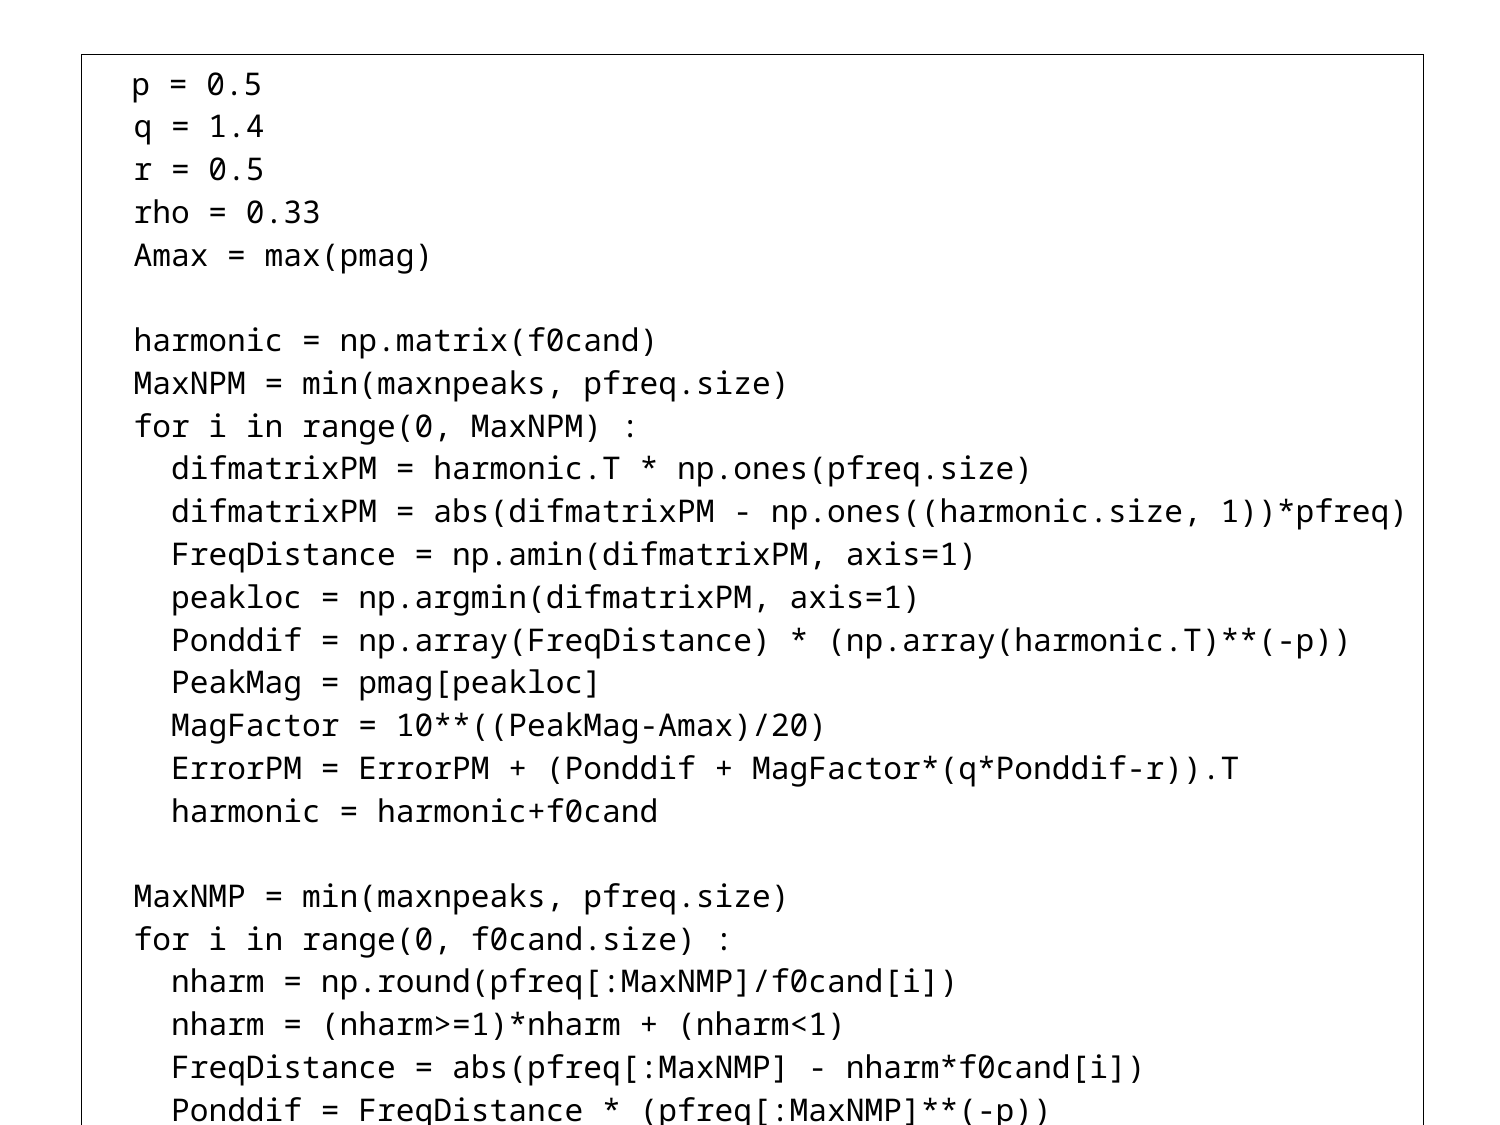

p = 0.5
 q = 1.4
 r = 0.5
 rho = 0.33
 Amax = max(pmag)
 harmonic = np.matrix(f0cand)
 MaxNPM = min(maxnpeaks, pfreq.size)
 for i in range(0, MaxNPM) :
 difmatrixPM = harmonic.T * np.ones(pfreq.size)
 difmatrixPM = abs(difmatrixPM - np.ones((harmonic.size, 1))*pfreq)
 FreqDistance = np.amin(difmatrixPM, axis=1)
 peakloc = np.argmin(difmatrixPM, axis=1)
 Ponddif = np.array(FreqDistance) * (np.array(harmonic.T)**(-p))
 PeakMag = pmag[peakloc]
 MagFactor = 10**((PeakMag-Amax)/20)
 ErrorPM = ErrorPM + (Ponddif + MagFactor*(q*Ponddif-r)).T
 harmonic = harmonic+f0cand
 MaxNMP = min(maxnpeaks, pfreq.size)
 for i in range(0, f0cand.size) :
 nharm = np.round(pfreq[:MaxNMP]/f0cand[i])
 nharm = (nharm>=1)*nharm + (nharm<1)
 FreqDistance = abs(pfreq[:MaxNMP] - nharm*f0cand[i])
 Ponddif = FreqDistance * (pfreq[:MaxNMP]**(-p))
 PeakMag = pmag[:MaxNMP]
 MagFactor = 10**((PeakMag-Amax)/20)
 ErrorMP[i] = sum(MagFactor * (Ponddif + MagFactor*(q*Ponddif-r)))
 Error = (ErrorPM/MaxNPM) + (rho*ErrorMP/MaxNMP)
 f0index = np.argmin(Error)
 f0 = f0cand[f0index]